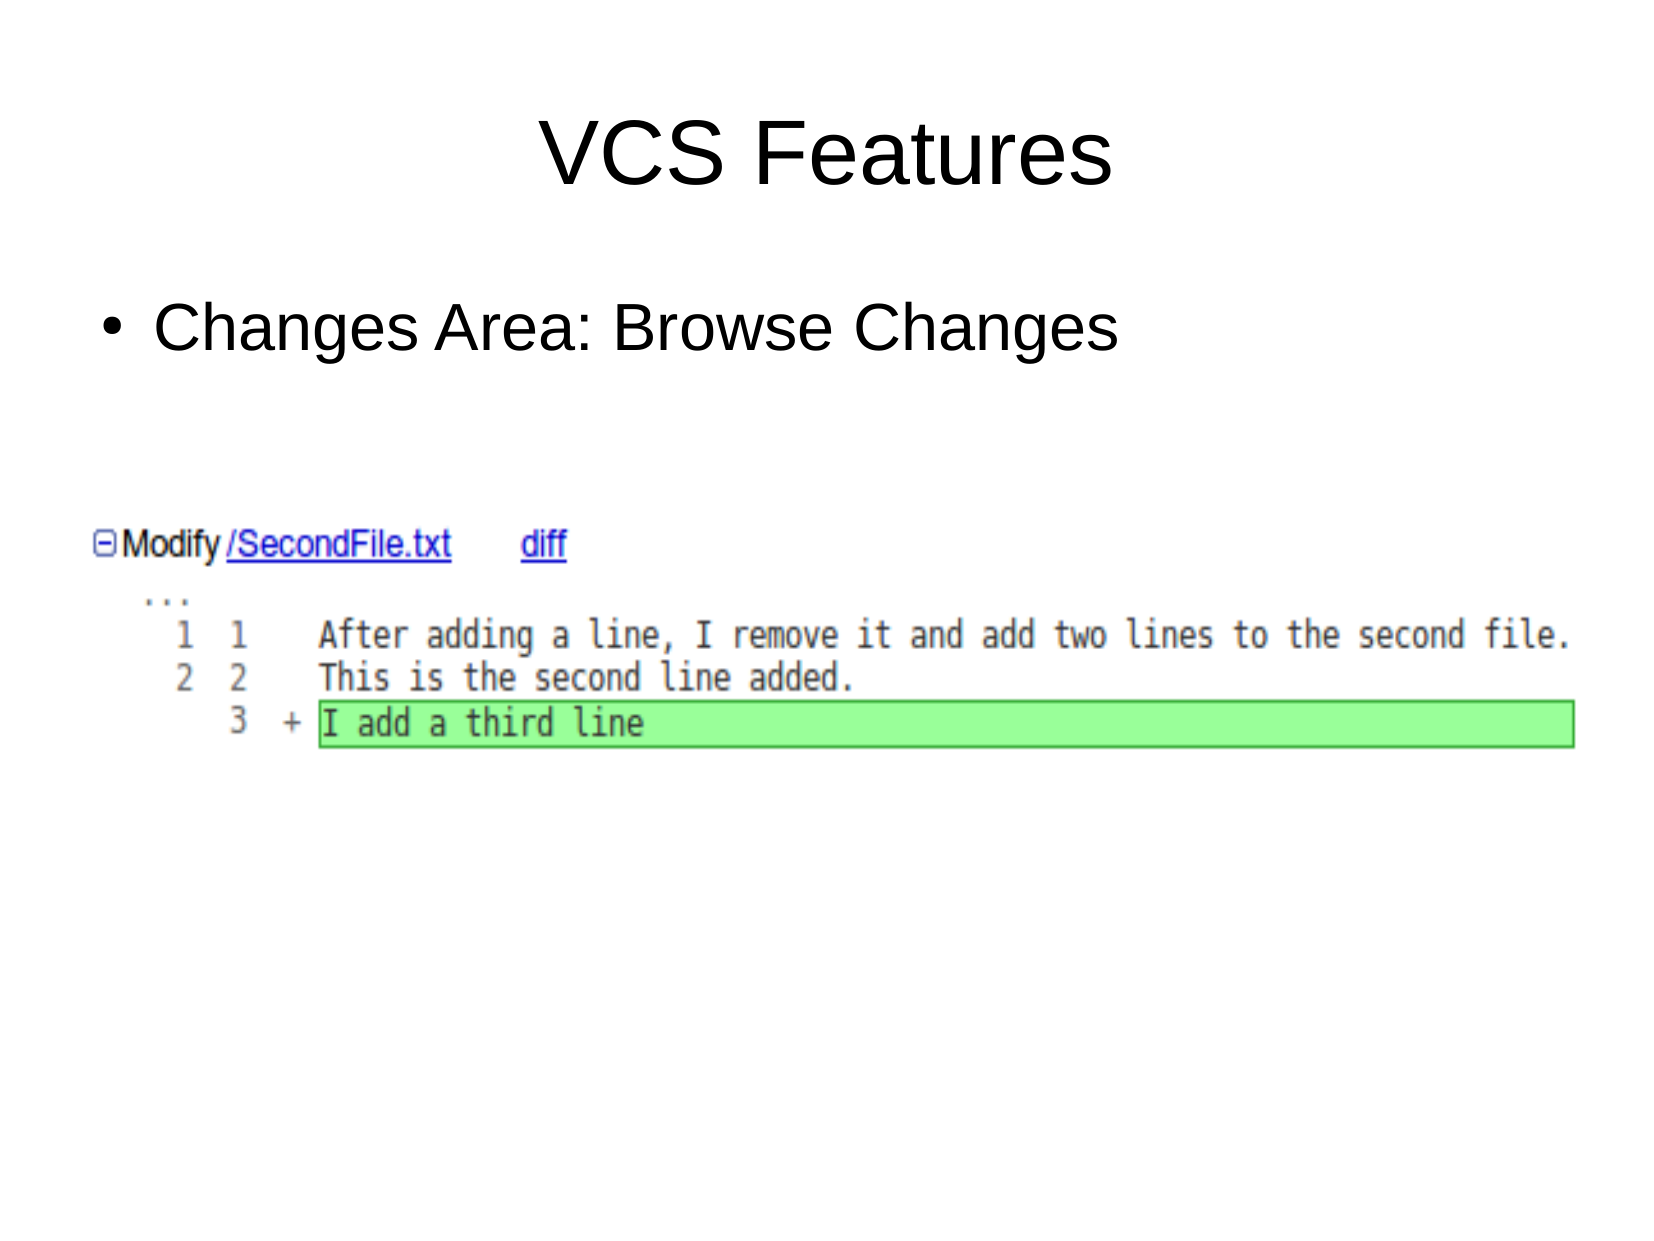

# VCS Features
Changes Area: Browse Changes